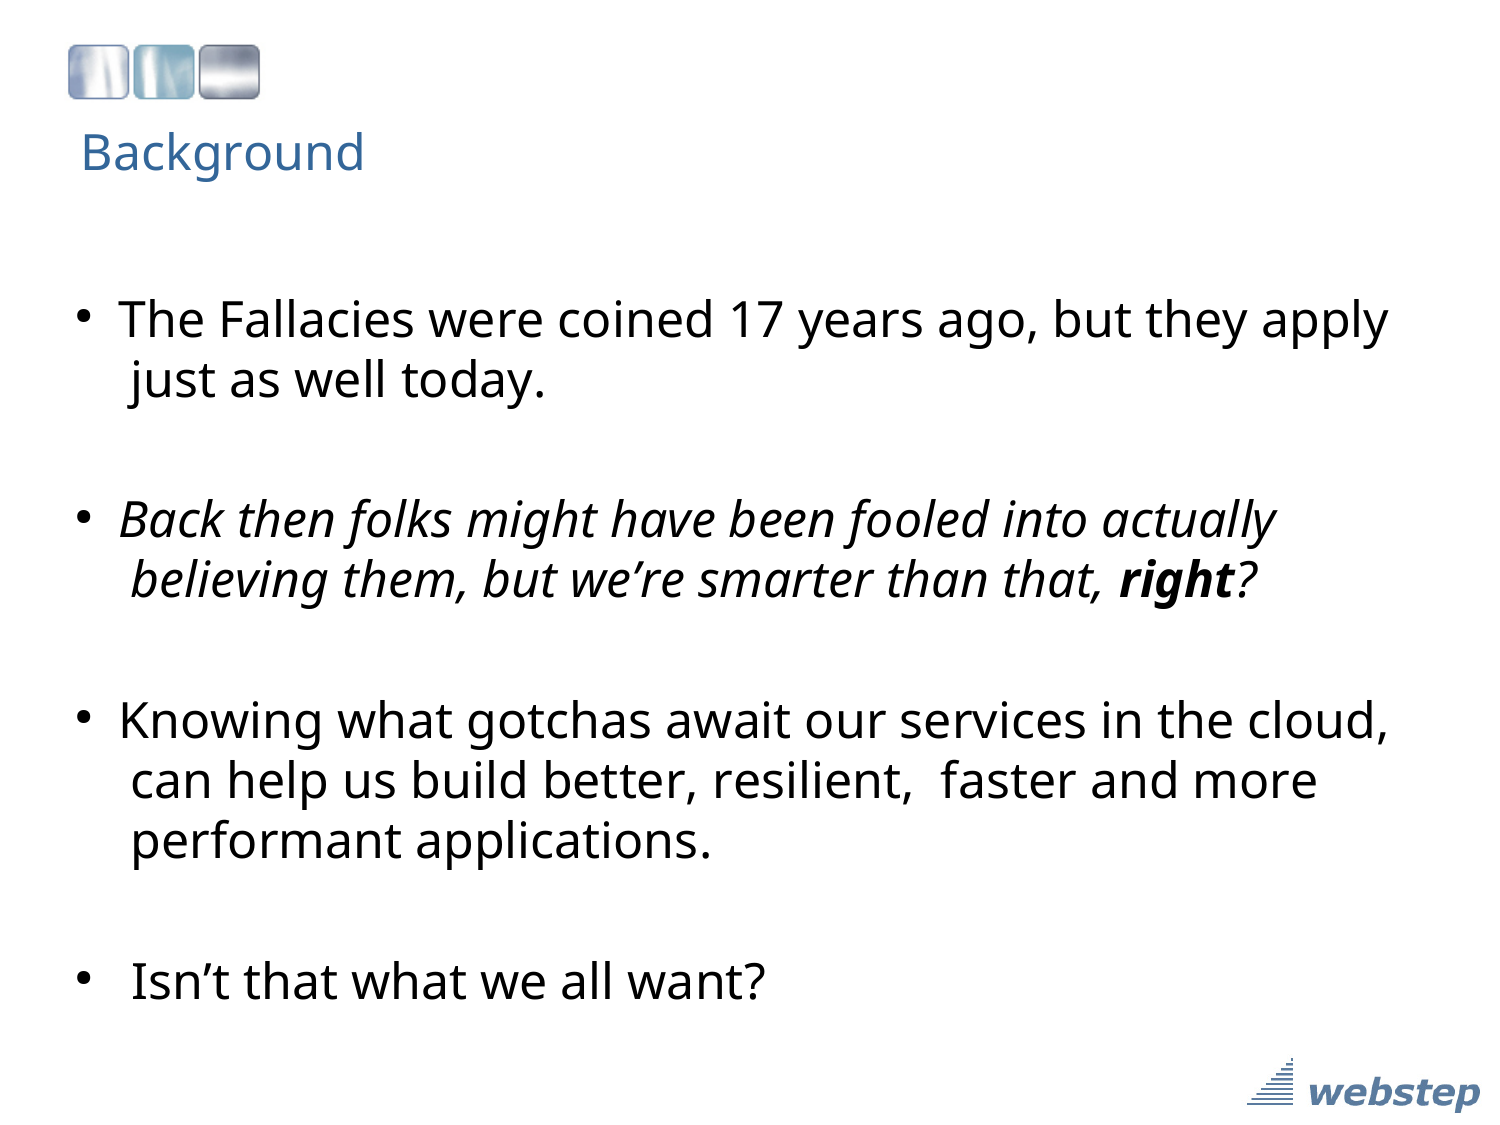

# Background
 The Fallacies were coined 17 years ago, but they apply just as well today.
 Back then folks might have been fooled into actually believing them, but we’re smarter than that, right?
 Knowing what gotchas await our services in the cloud, can help us build better, resilient, faster and more performant applications.
 Isn’t that what we all want?